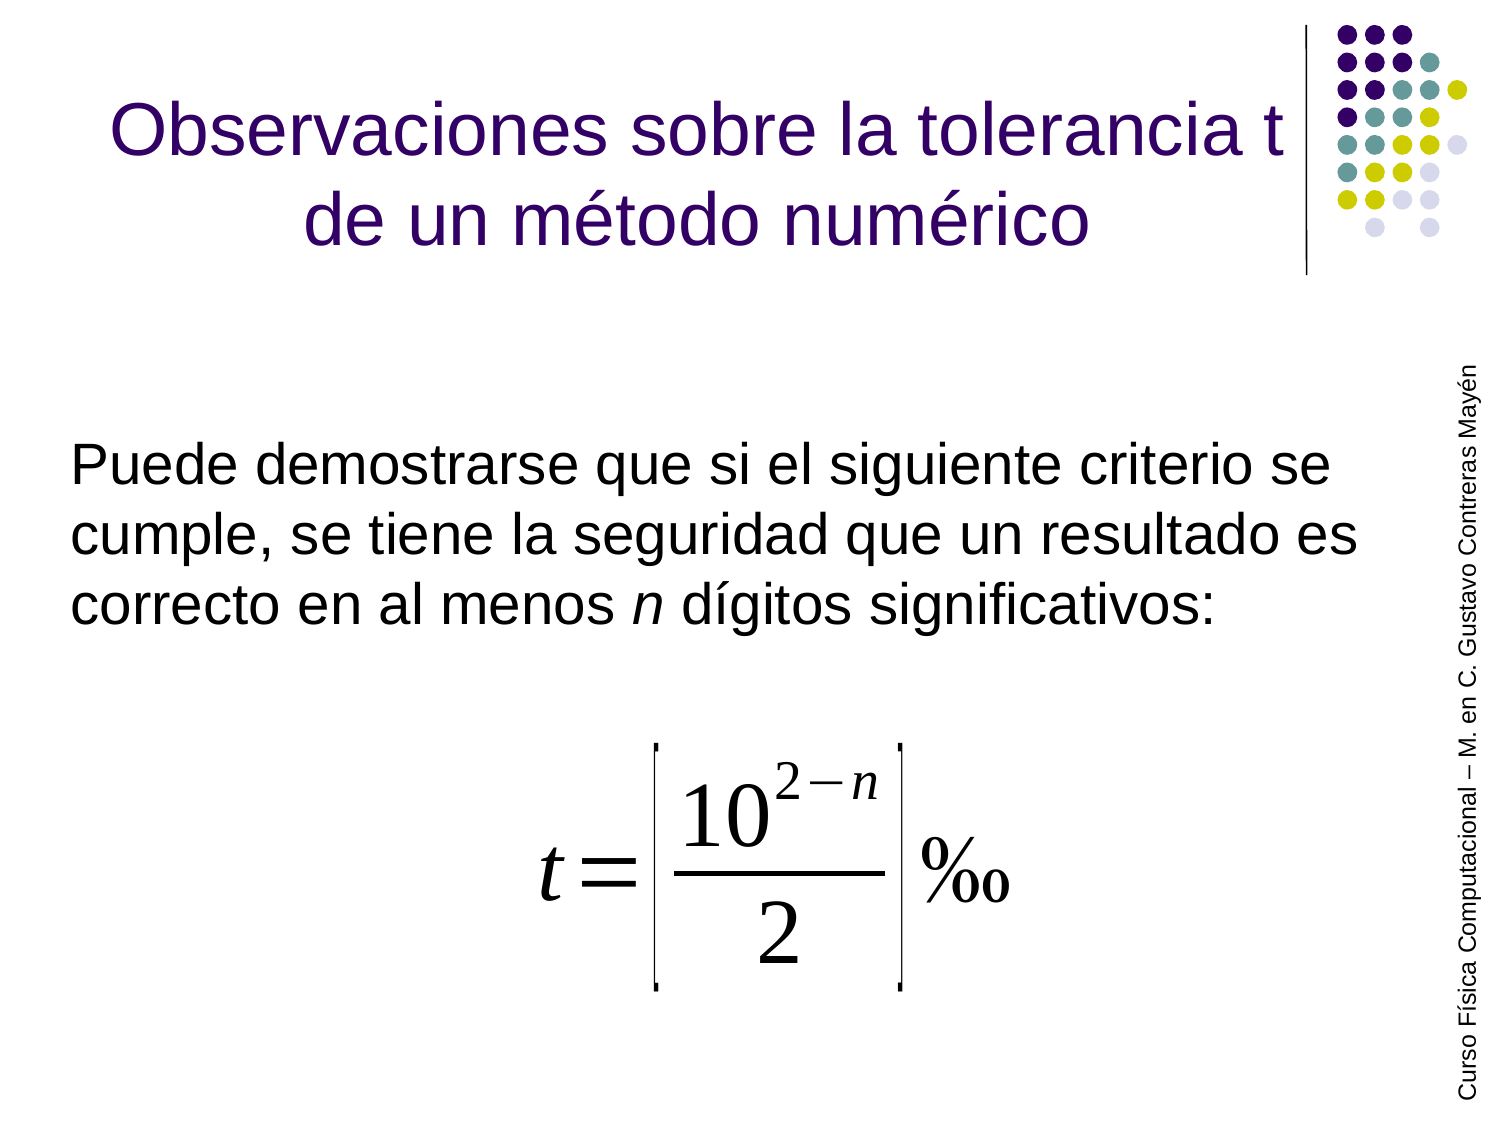

Observaciones sobre la tolerancia t
de un método numérico
Puede demostrarse que si el siguiente criterio se cumple, se tiene la seguridad que un resultado es correcto en al menos n dígitos significativos: